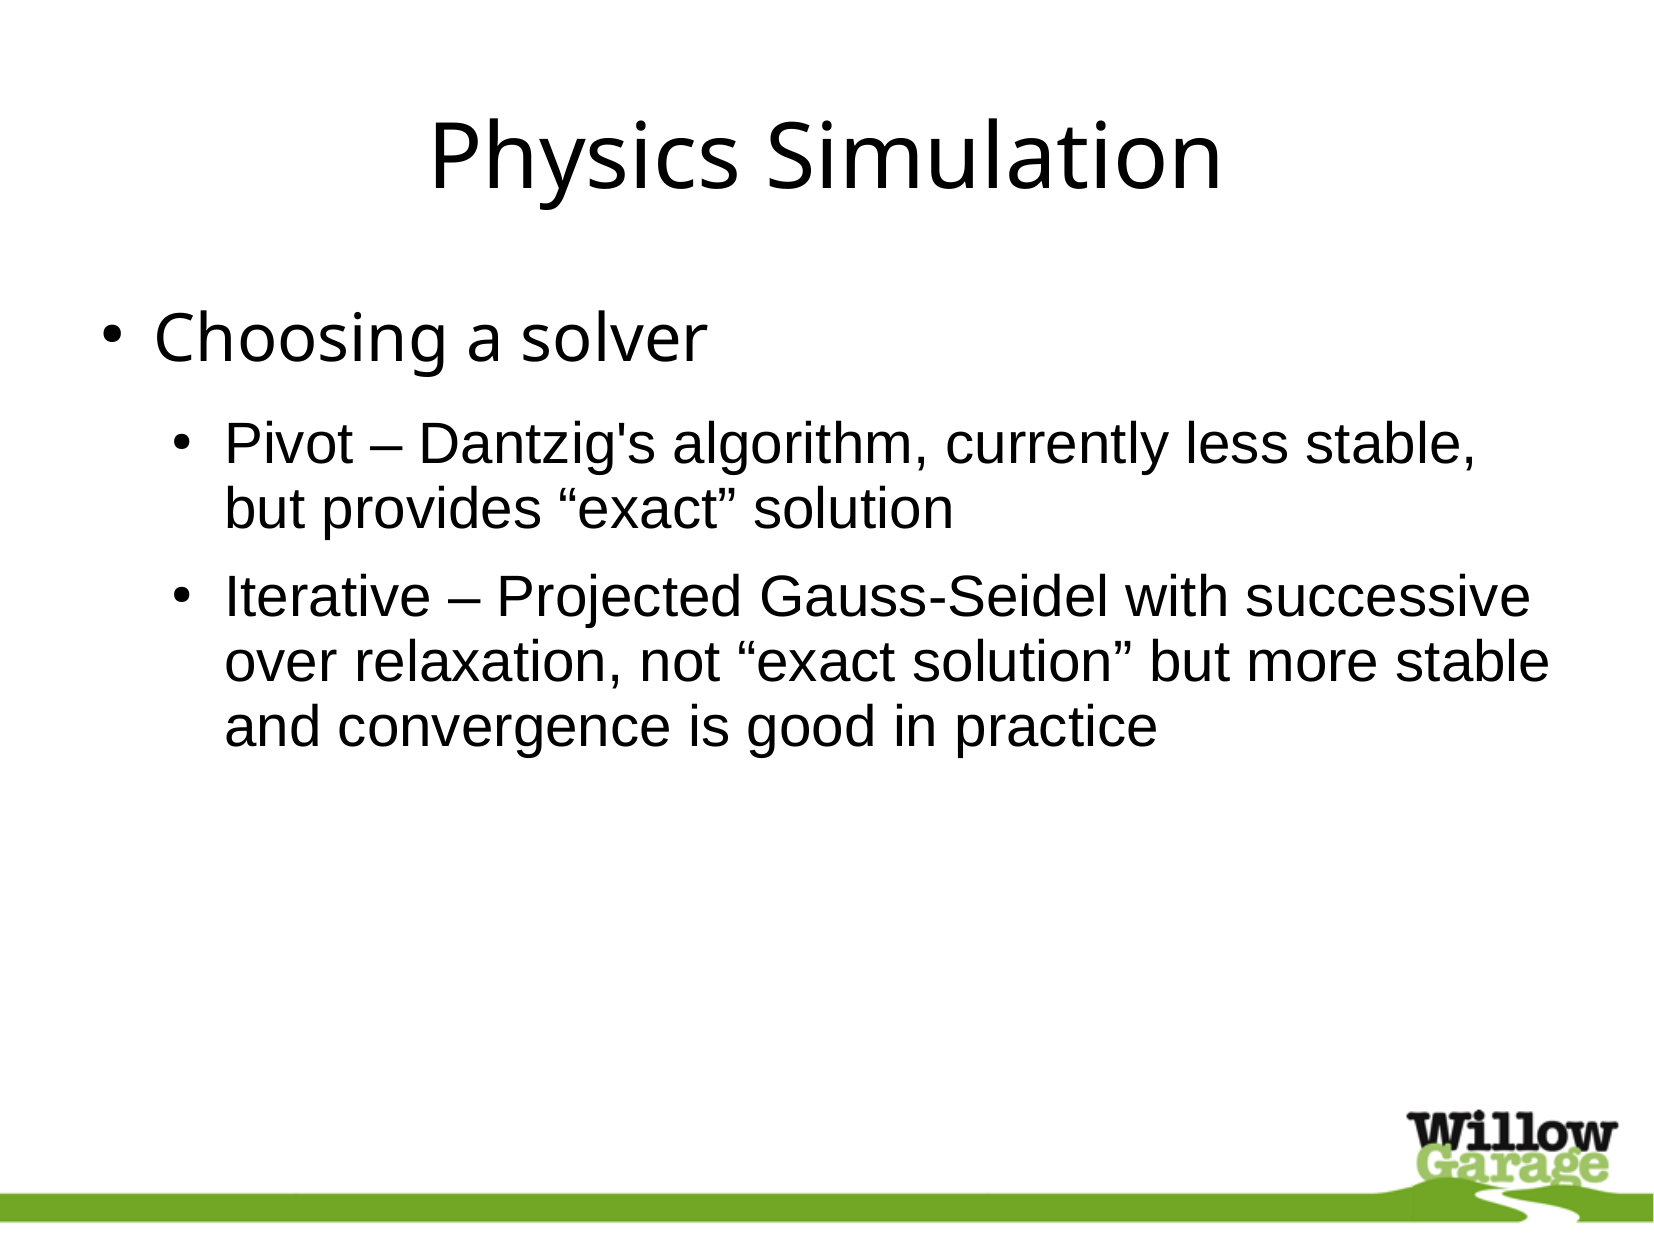

# Physics Simulation
Choosing a solver
Pivot – Dantzig's algorithm, currently less stable, but provides “exact” solution
Iterative – Projected Gauss-Seidel with successive over relaxation, not “exact solution” but more stable and convergence is good in practice